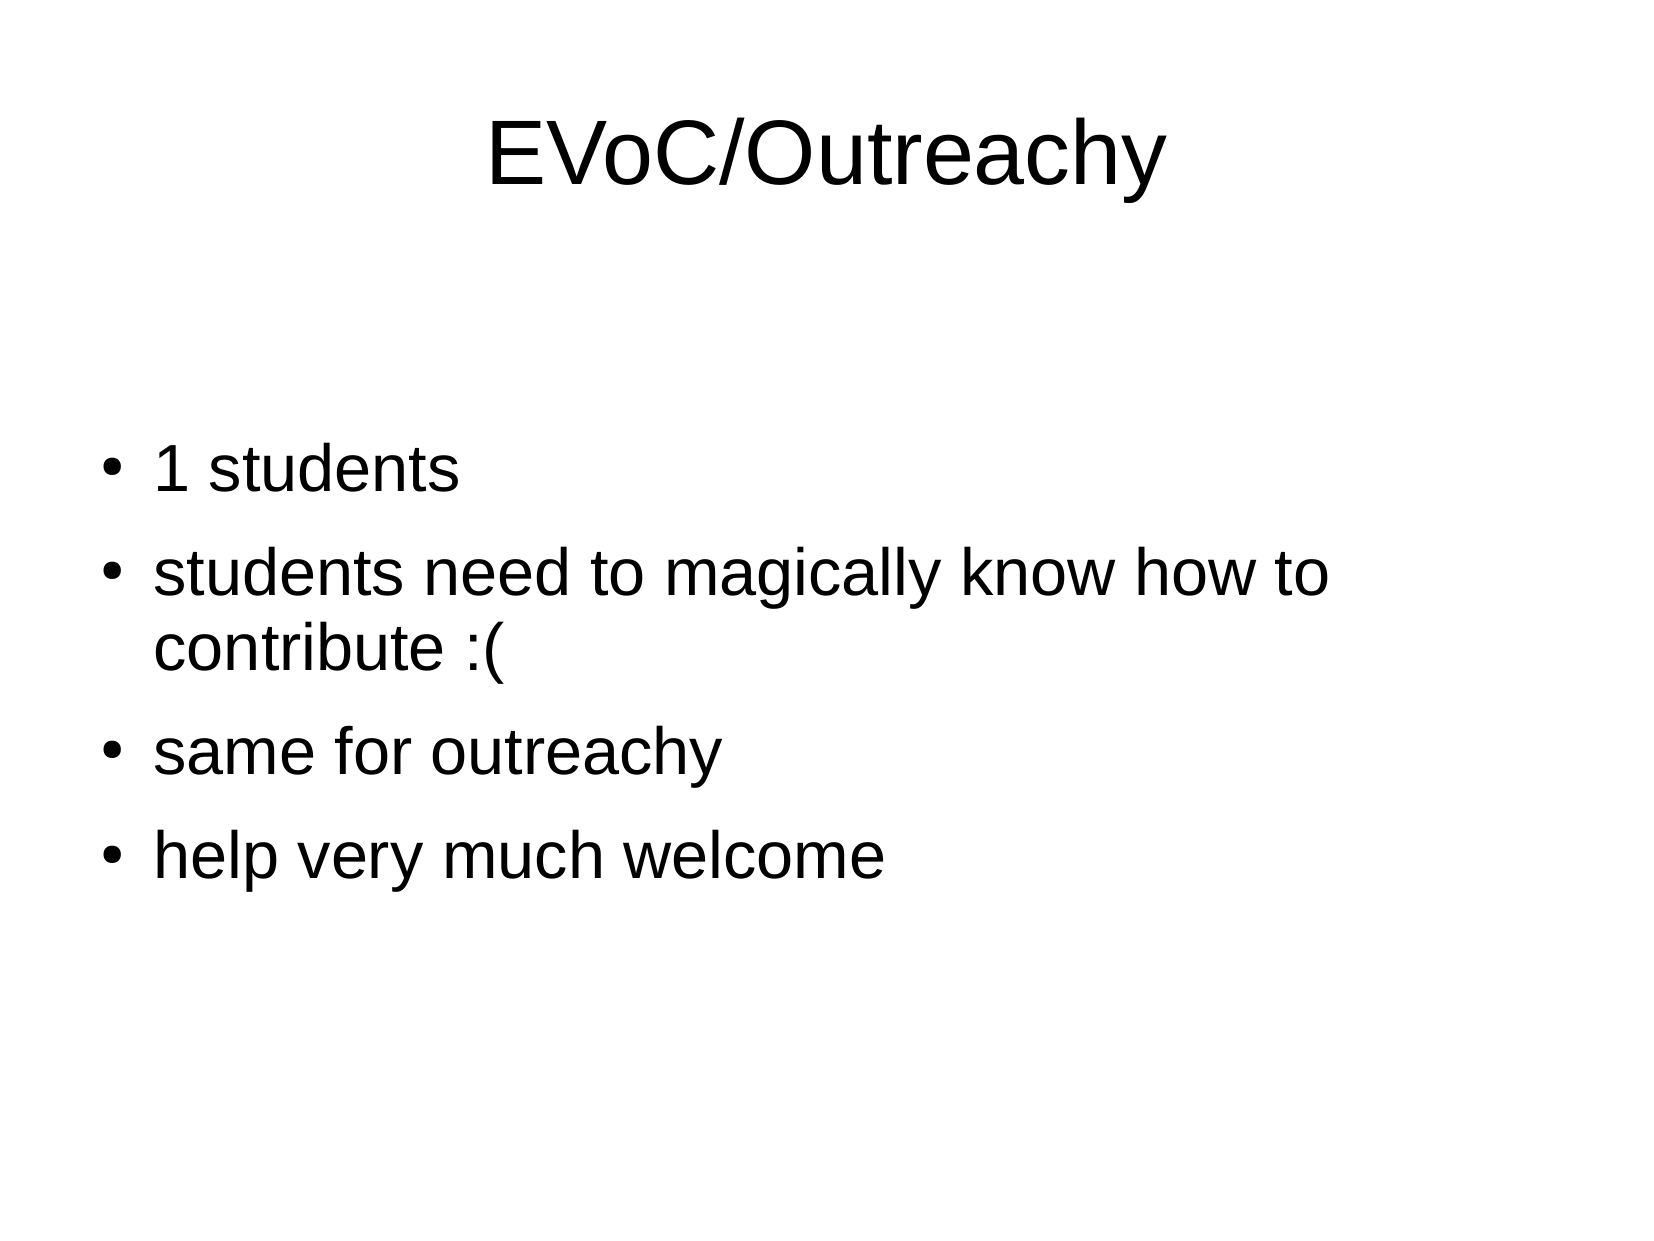

# EVoC/Outreachy
1 students
students need to magically know how to contribute :(
same for outreachy
help very much welcome